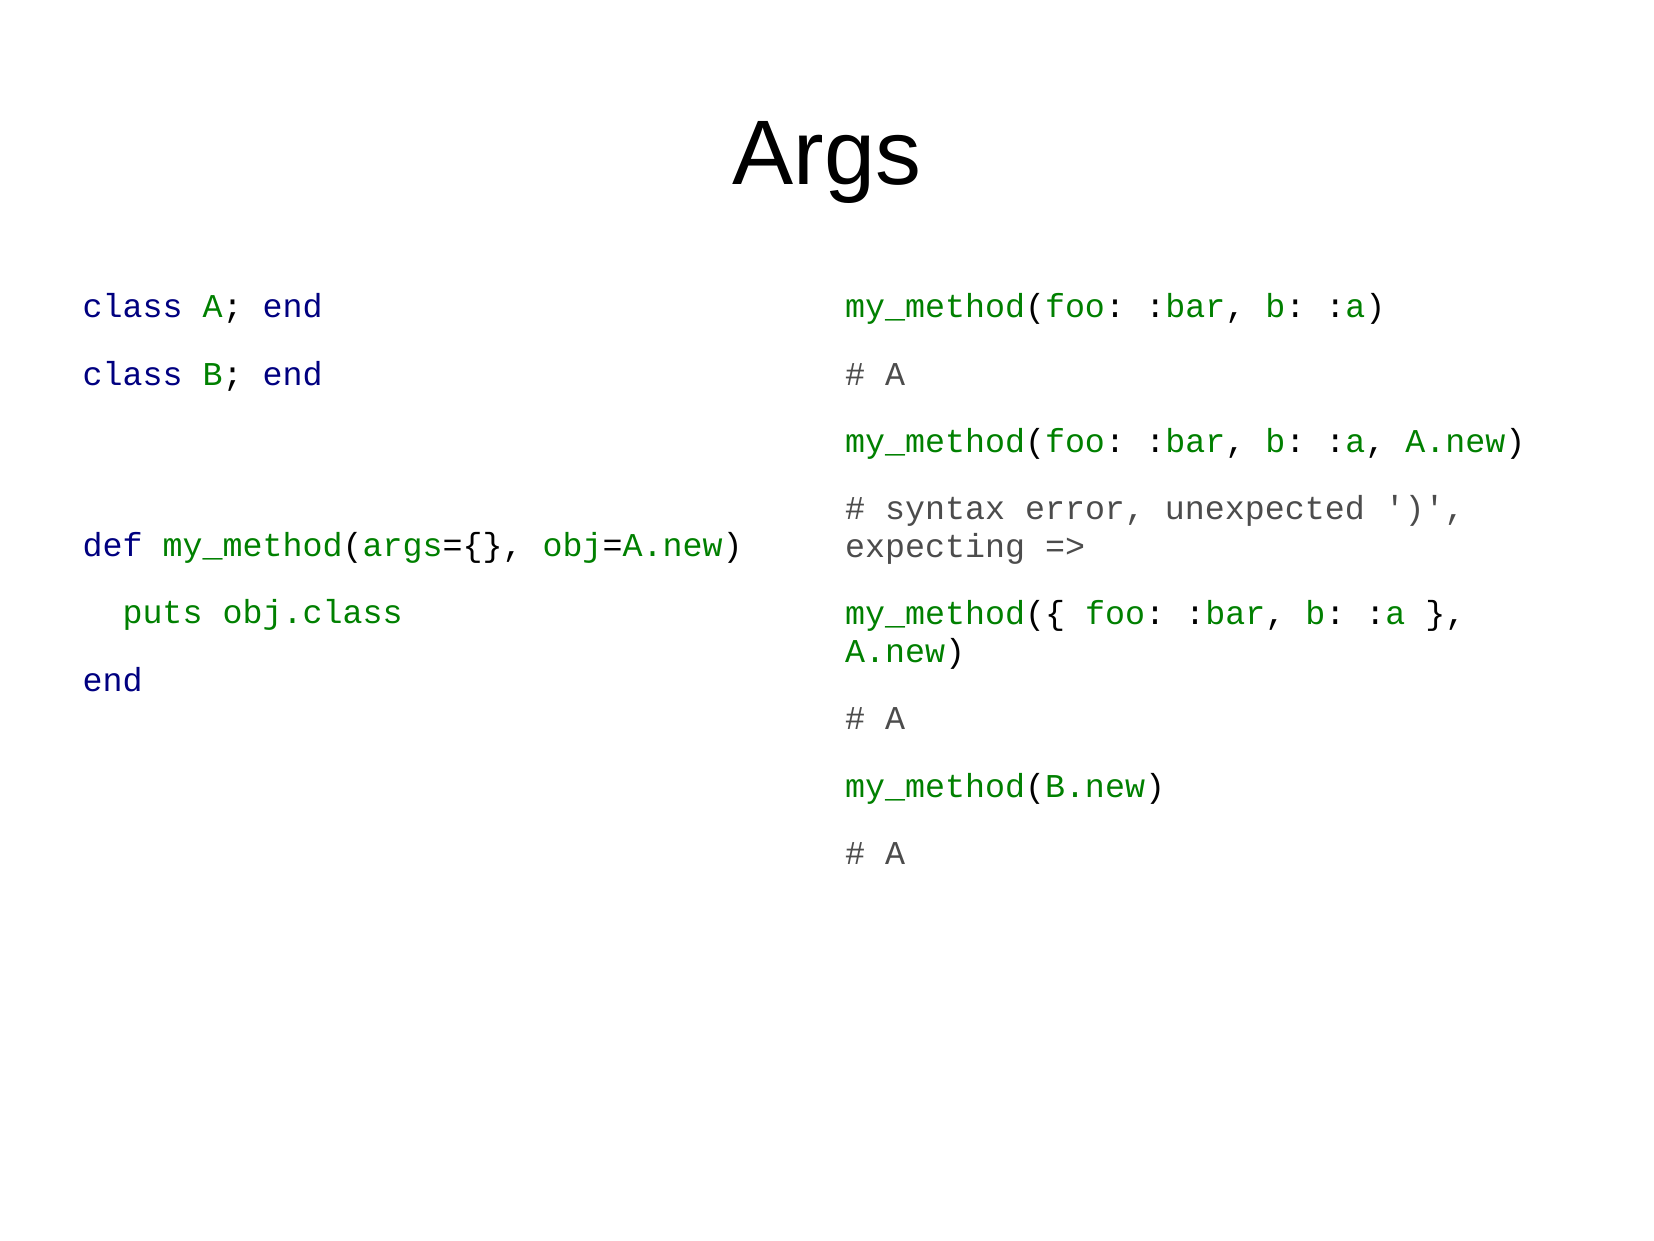

# Args
class A; end
class B; end
def my_method(args={}, obj=A.new)
 puts obj.class
end
my_method(foo: :bar, b: :a)
# A
my_method(foo: :bar, b: :a, A.new)
# syntax error, unexpected ')', expecting =>
my_method({ foo: :bar, b: :a }, A.new)
# A
my_method(B.new)
# A